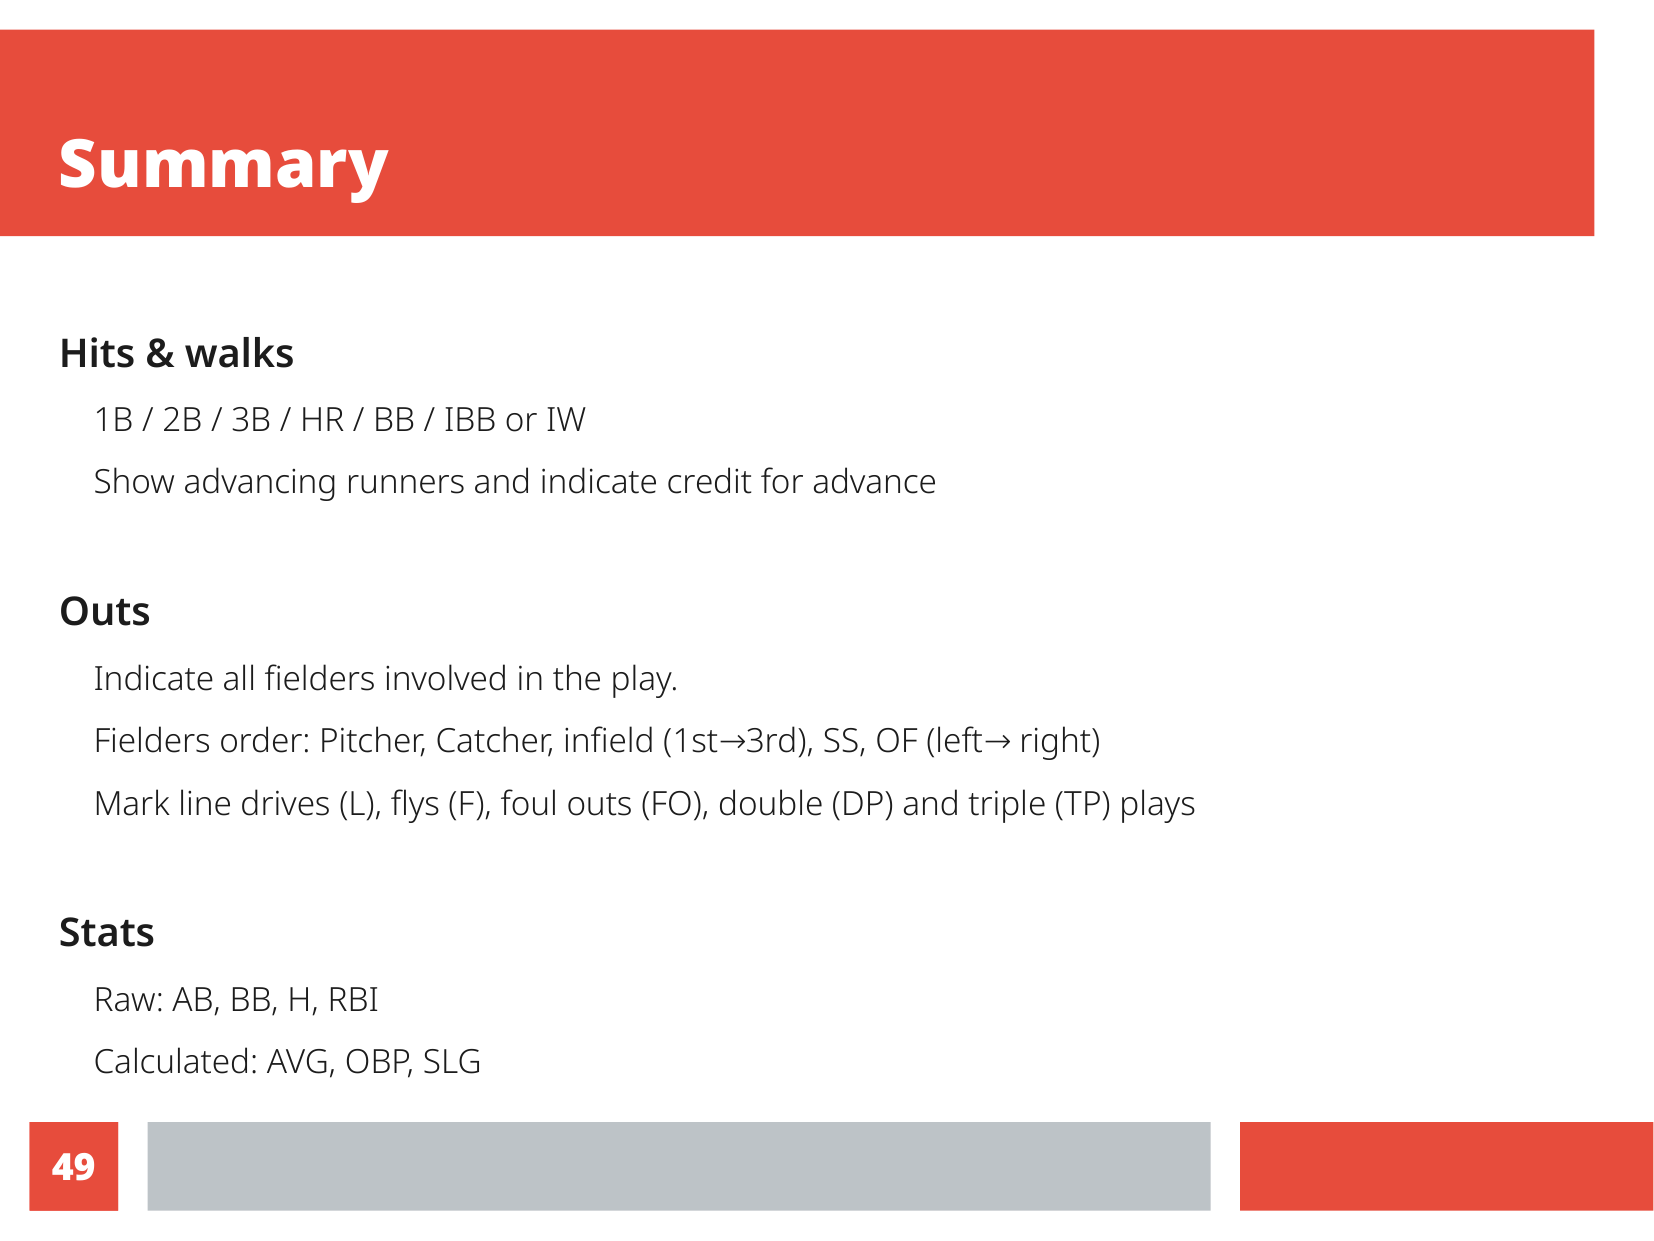

# Summary
Hits & walks
1B / 2B / 3B / HR / BB / IBB or IW
Show advancing runners and indicate credit for advance
Outs
Indicate all fielders involved in the play.
Fielders order: Pitcher, Catcher, infield (1st→3rd), SS, OF (left→ right)
Mark line drives (L), flys (F), foul outs (FO), double (DP) and triple (TP) plays
Stats
Raw: AB, BB, H, RBI
Calculated: AVG, OBP, SLG
49